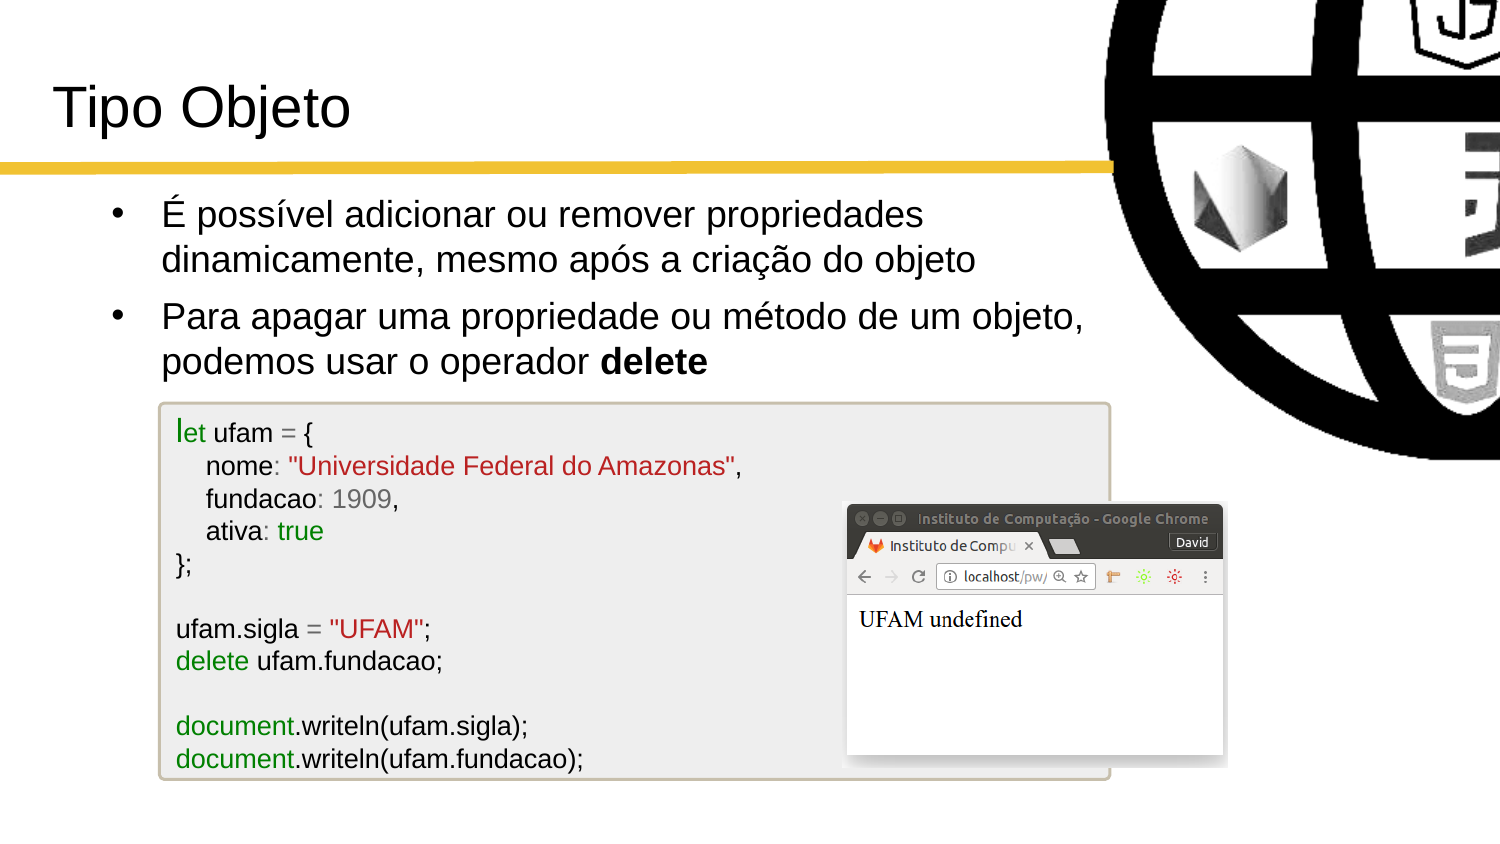

Tipo Objeto
É possível adicionar ou remover propriedades dinamicamente, mesmo após a criação do objeto
Para apagar uma propriedade ou método de um objeto, podemos usar o operador delete
let ufam = {
 nome: "Universidade Federal do Amazonas",
 fundacao: 1909,
 ativa: true
};
ufam.sigla = "UFAM";
delete ufam.fundacao;
document.writeln(ufam.sigla);
document.writeln(ufam.fundacao);